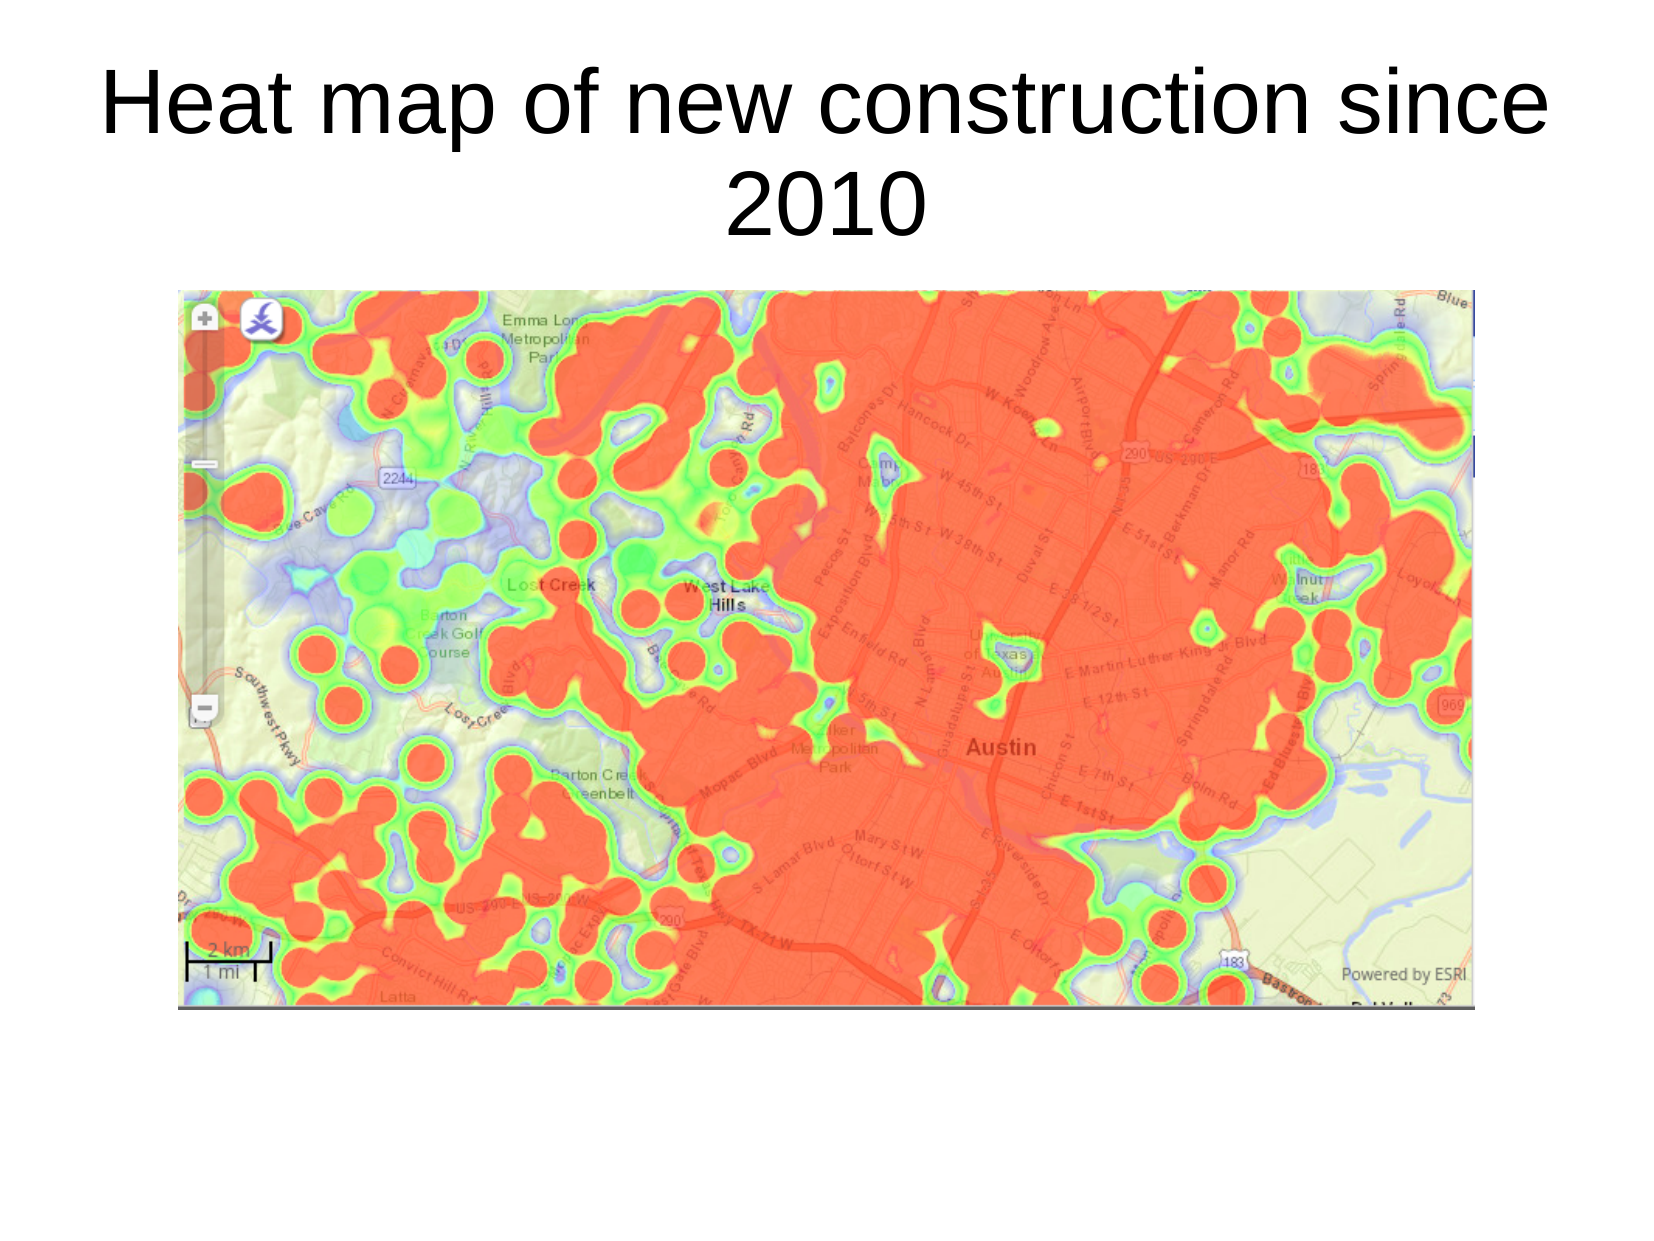

# Heat map of new construction since 2010